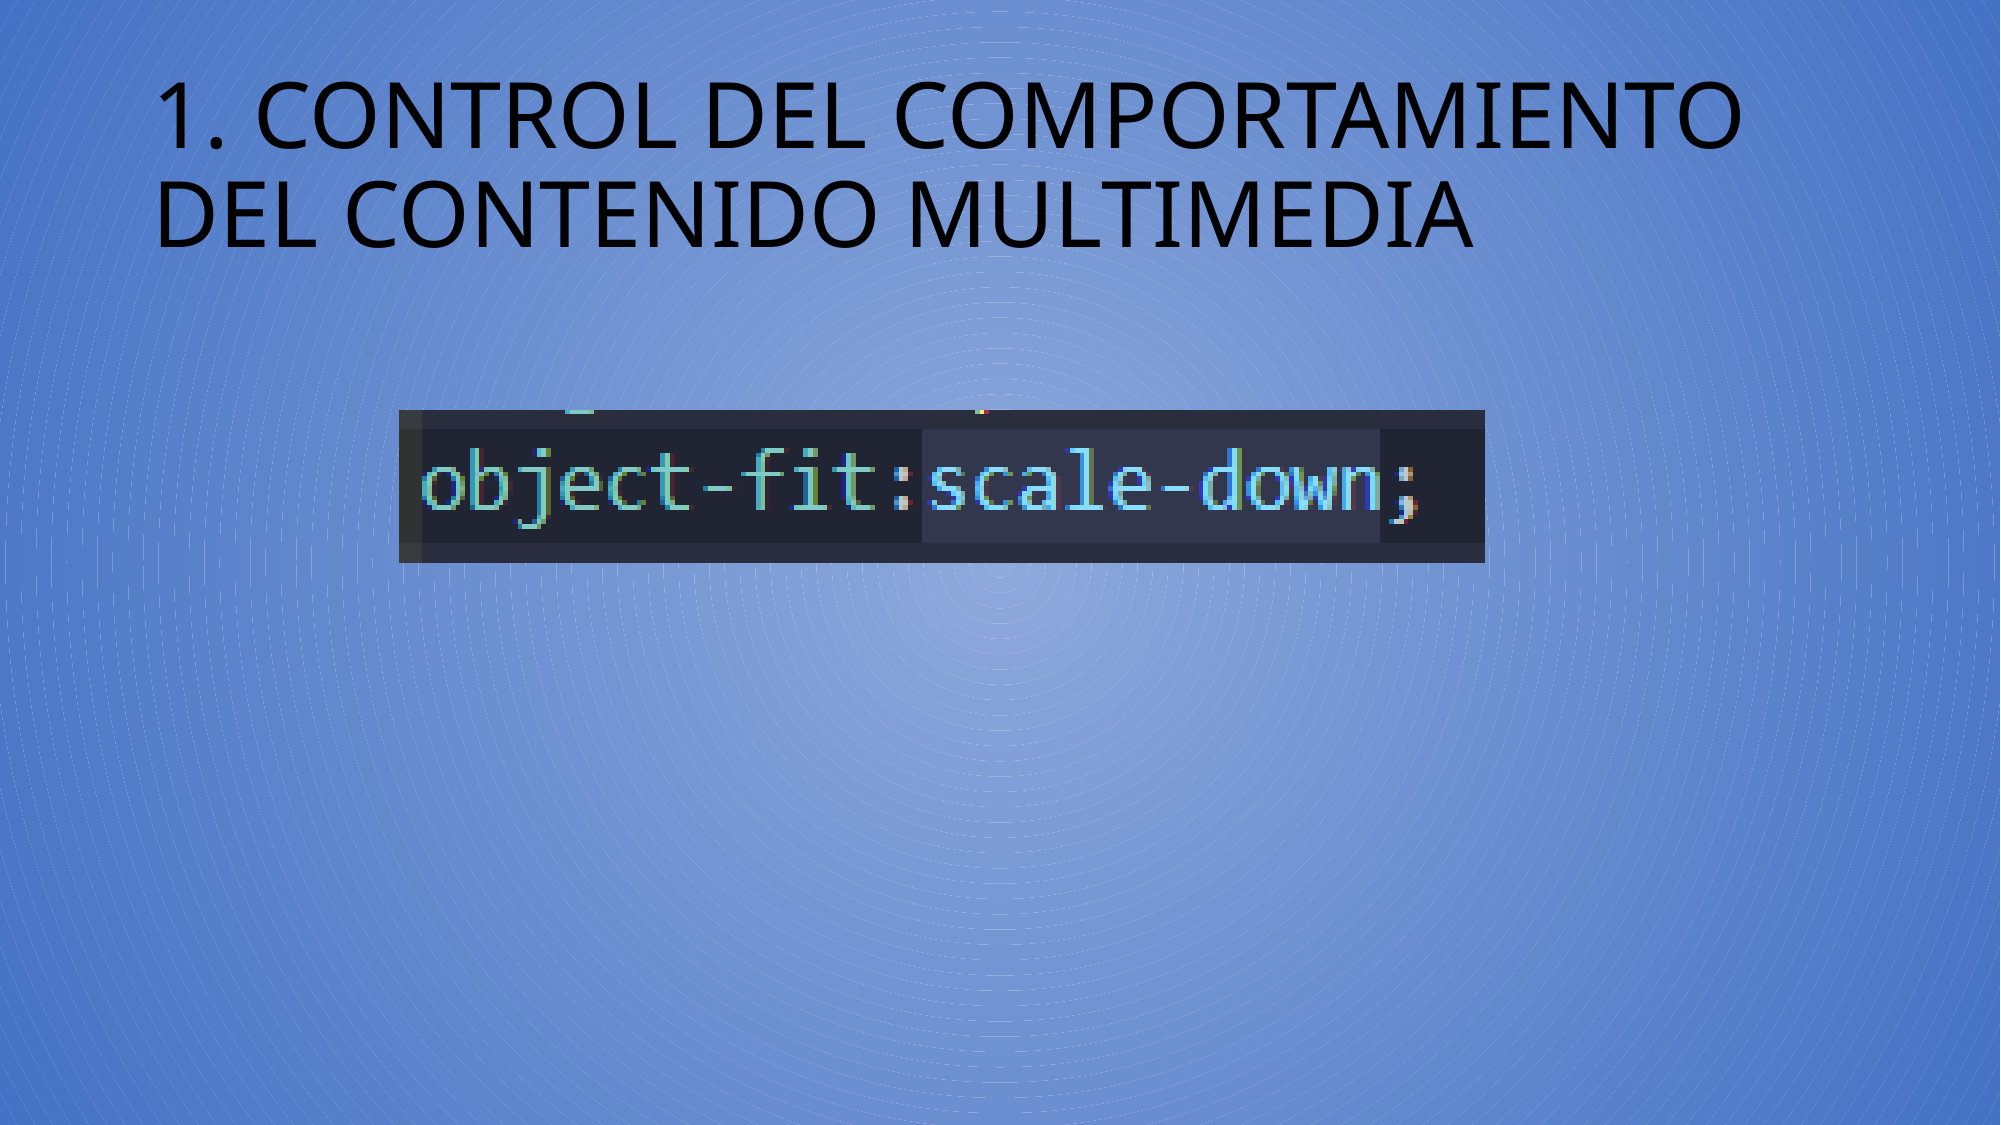

# 1. CONTROL DEL COMPORTAMIENTO DEL CONTENIDO MULTIMEDIA